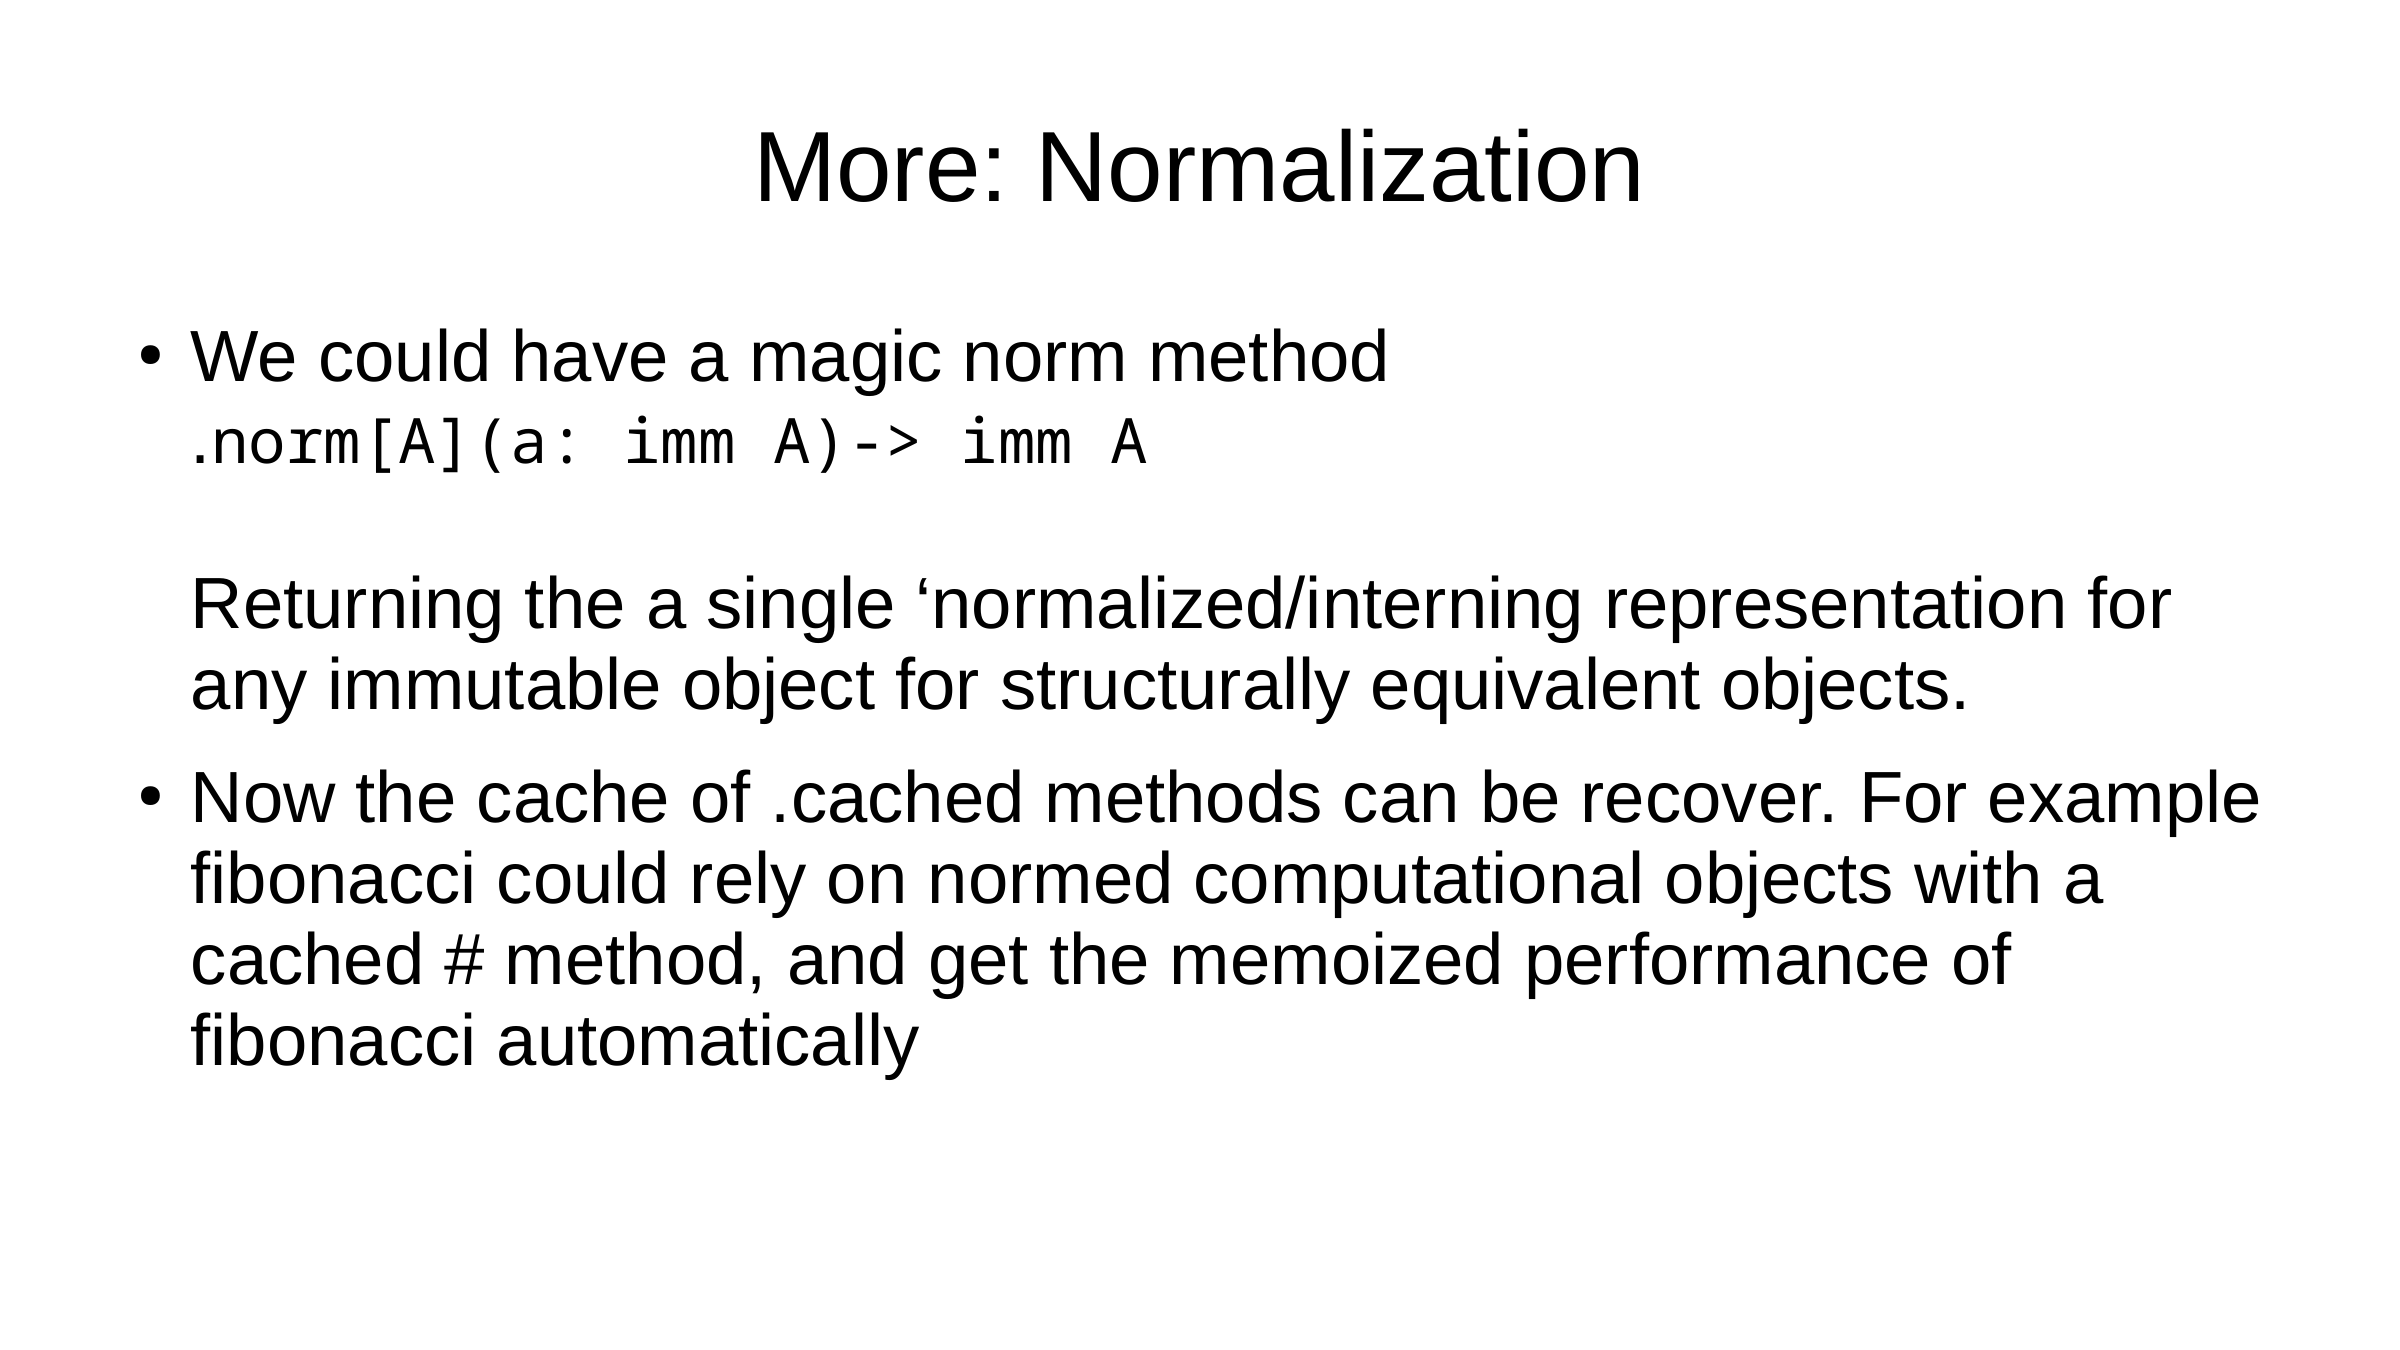

# More: Normalization
We could have a magic norm method
.norm[A](a: imm A)-> imm A
Returning the a single ‘normalized/interning representation for any immutable object for structurally equivalent objects.
Now the cache of .cached methods can be recover. For example fibonacci could rely on normed computational objects with a cached # method, and get the memoized performance of fibonacci automatically